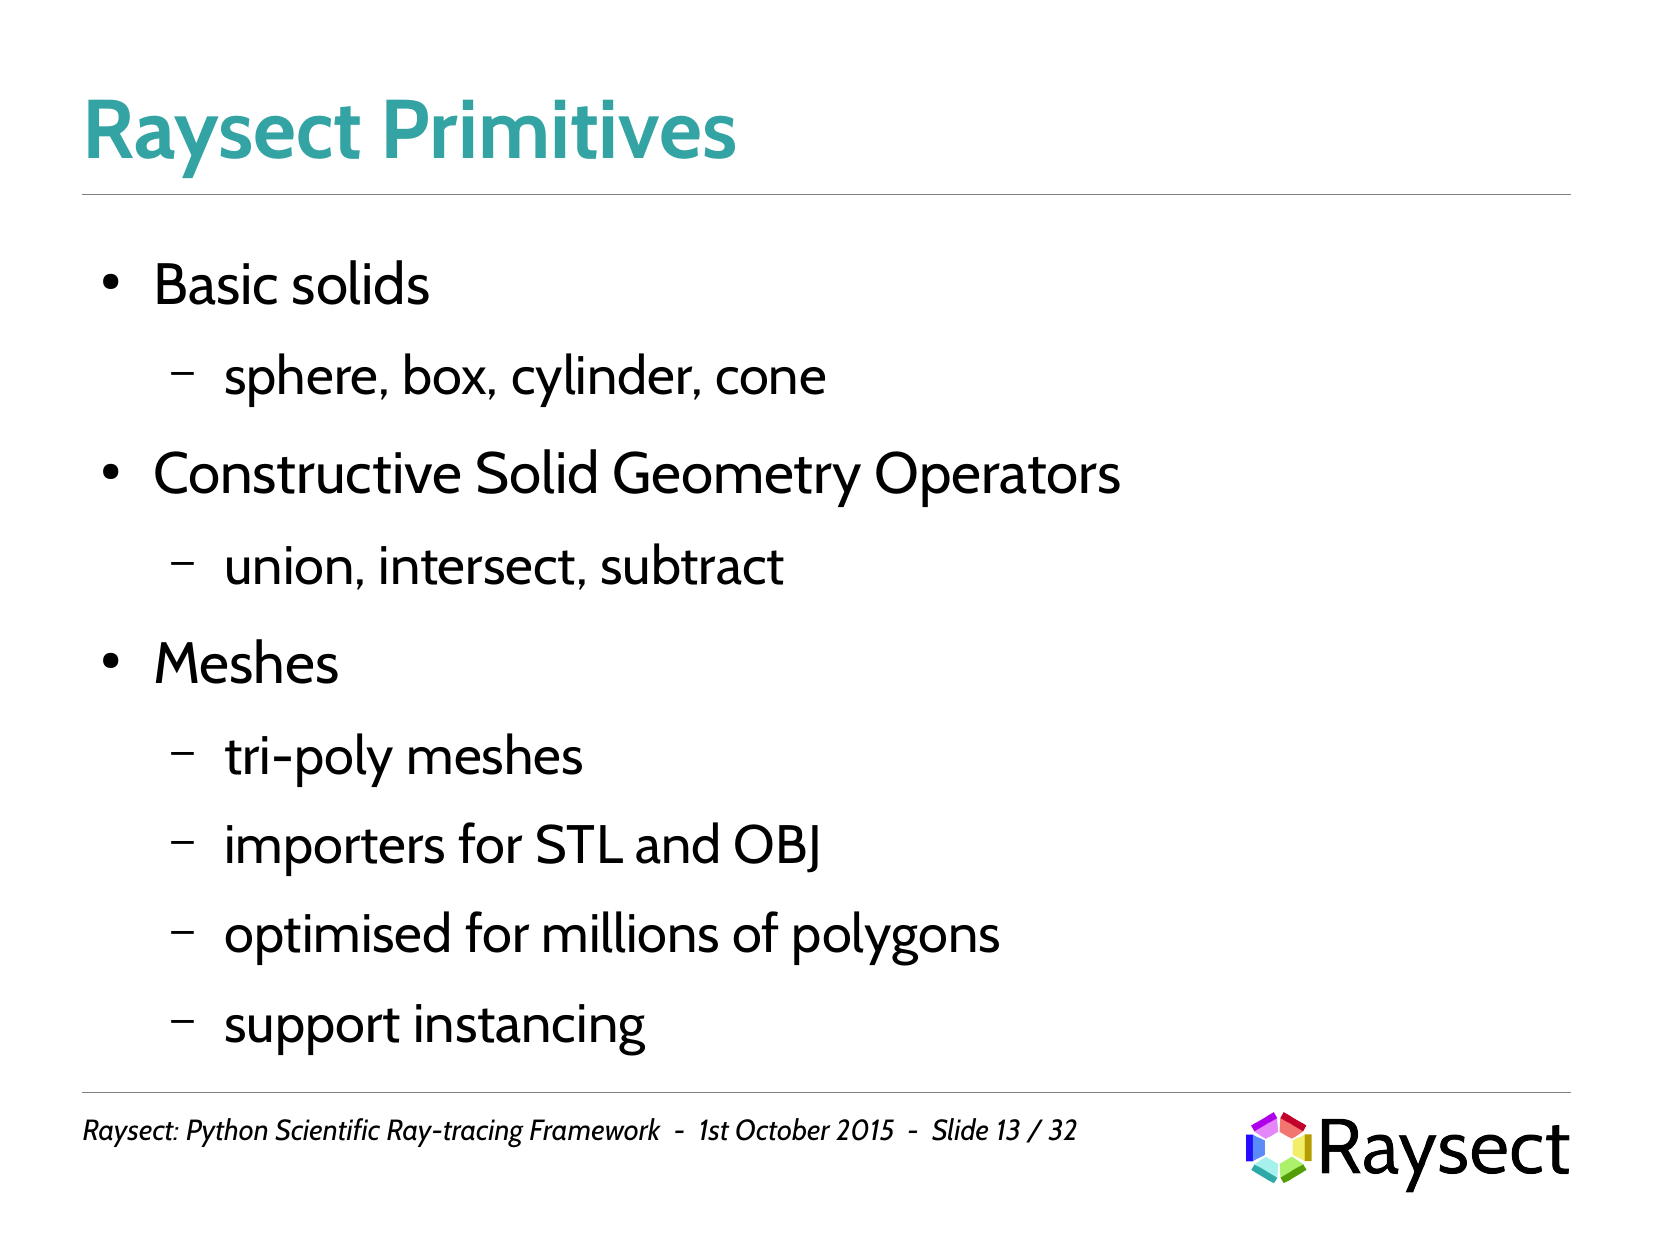

# Raysect Primitives
Basic solids
sphere, box, cylinder, cone
Constructive Solid Geometry Operators
union, intersect, subtract
Meshes
tri-poly meshes
importers for STL and OBJ
optimised for millions of polygons
support instancing
1st October 2015